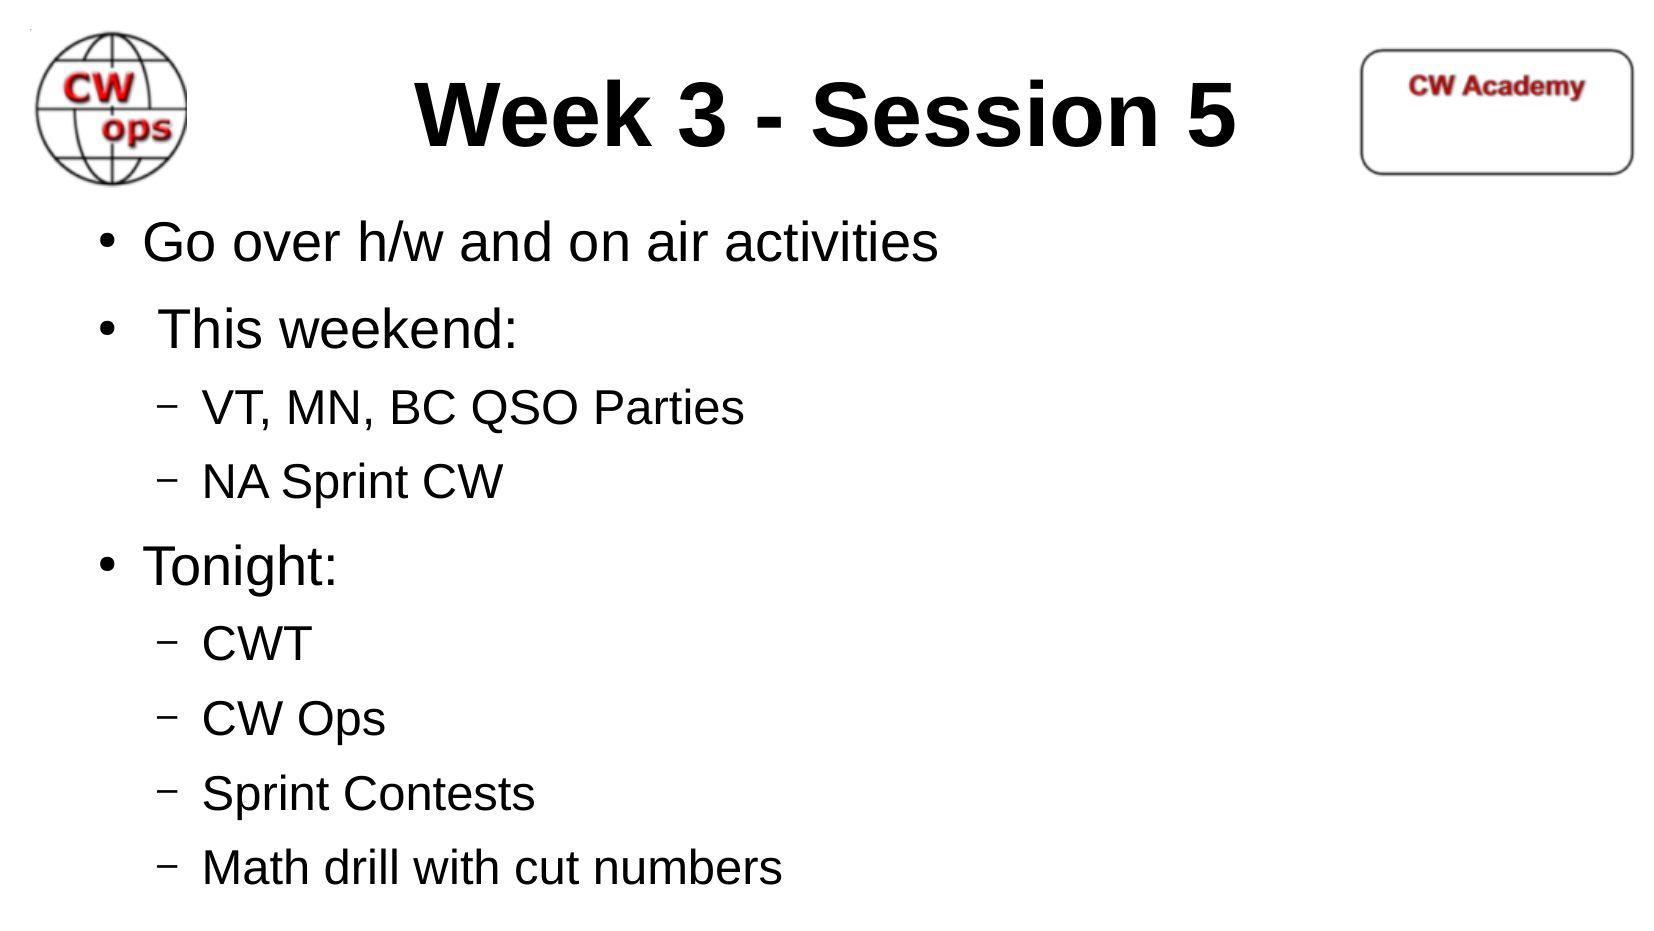

# Week 3 - Session 5
Go over h/w and on air activities
 This weekend:
VT, MN, BC QSO Parties
NA Sprint CW
Tonight:
CWT
CW Ops
Sprint Contests
Math drill with cut numbers